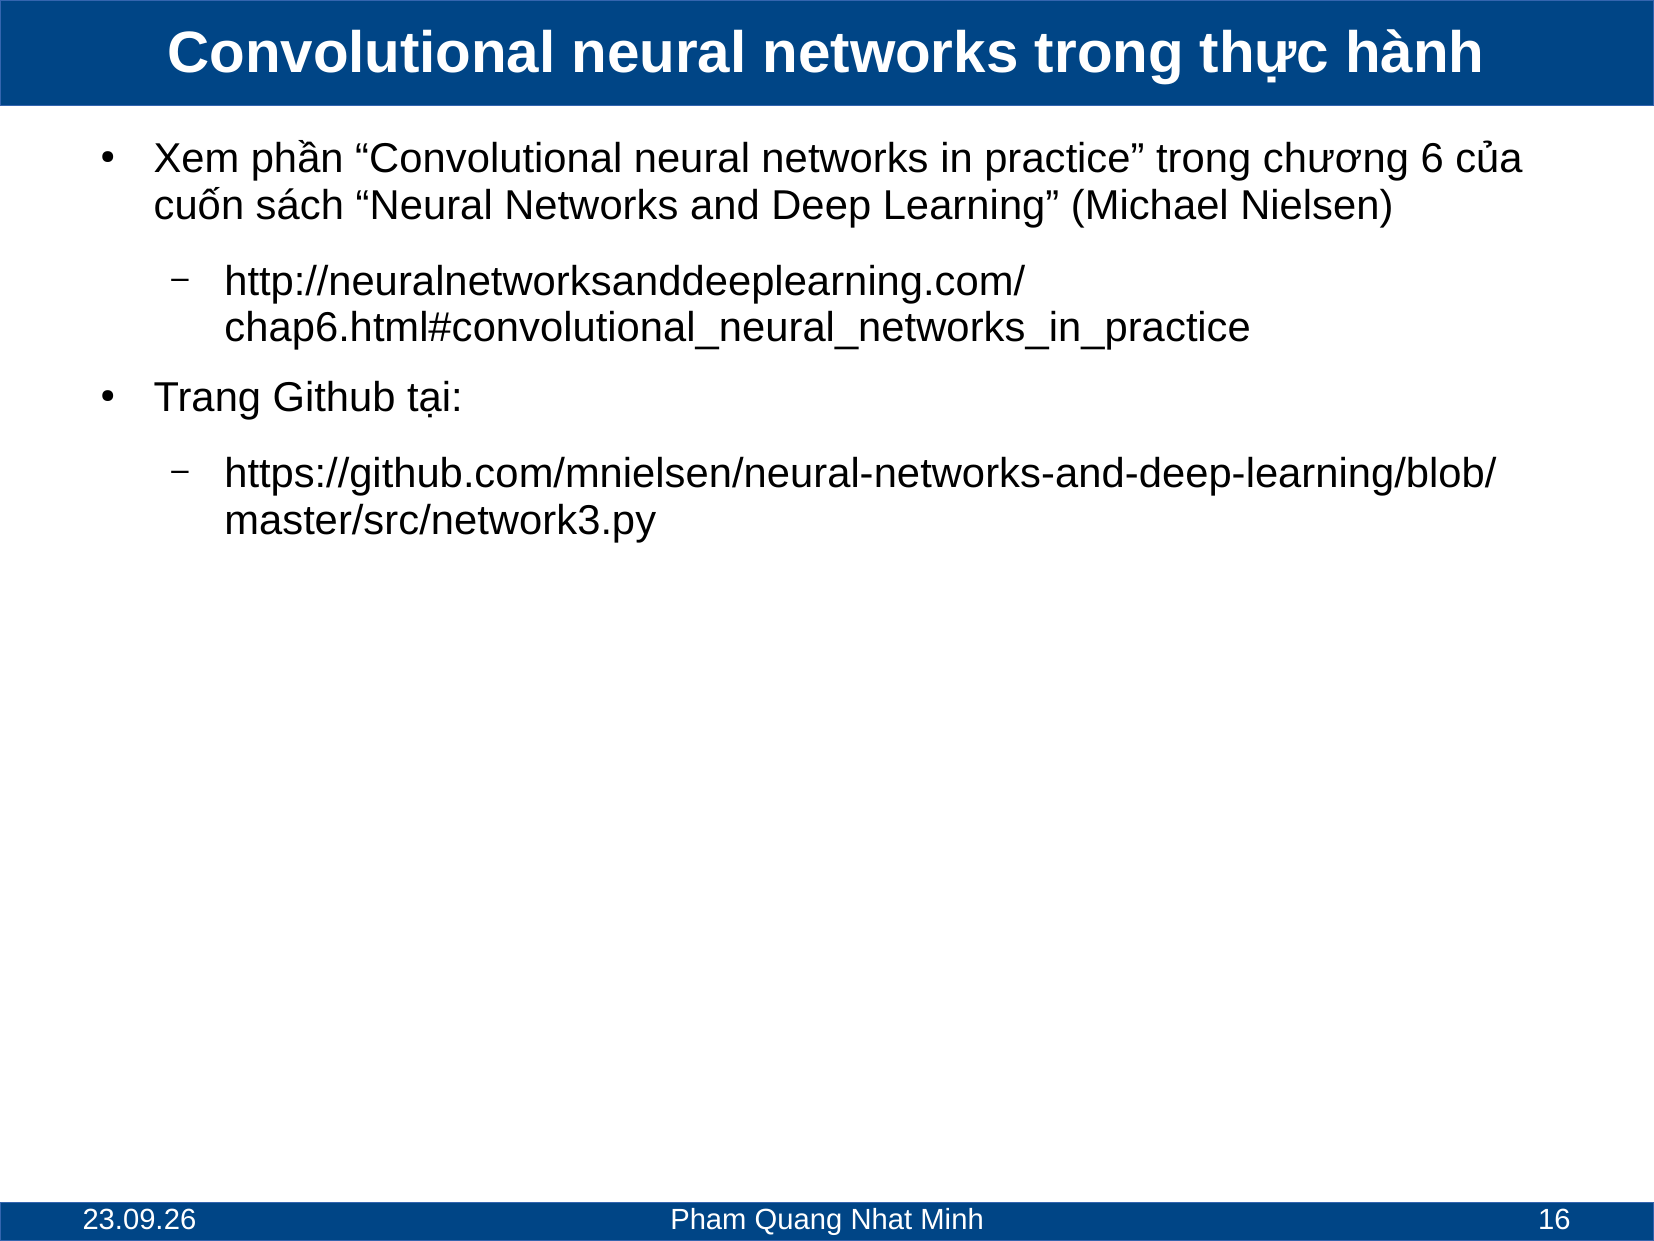

# Convolutional neural networks trong thực hành
Xem phần “Convolutional neural networks in practice” trong chương 6 của cuốn sách “Neural Networks and Deep Learning” (Michael Nielsen)
http://neuralnetworksanddeeplearning.com/chap6.html#convolutional_neural_networks_in_practice
Trang Github tại:
https://github.com/mnielsen/neural-networks-and-deep-learning/blob/master/src/network3.py
Pham Quang Nhat Minh
16